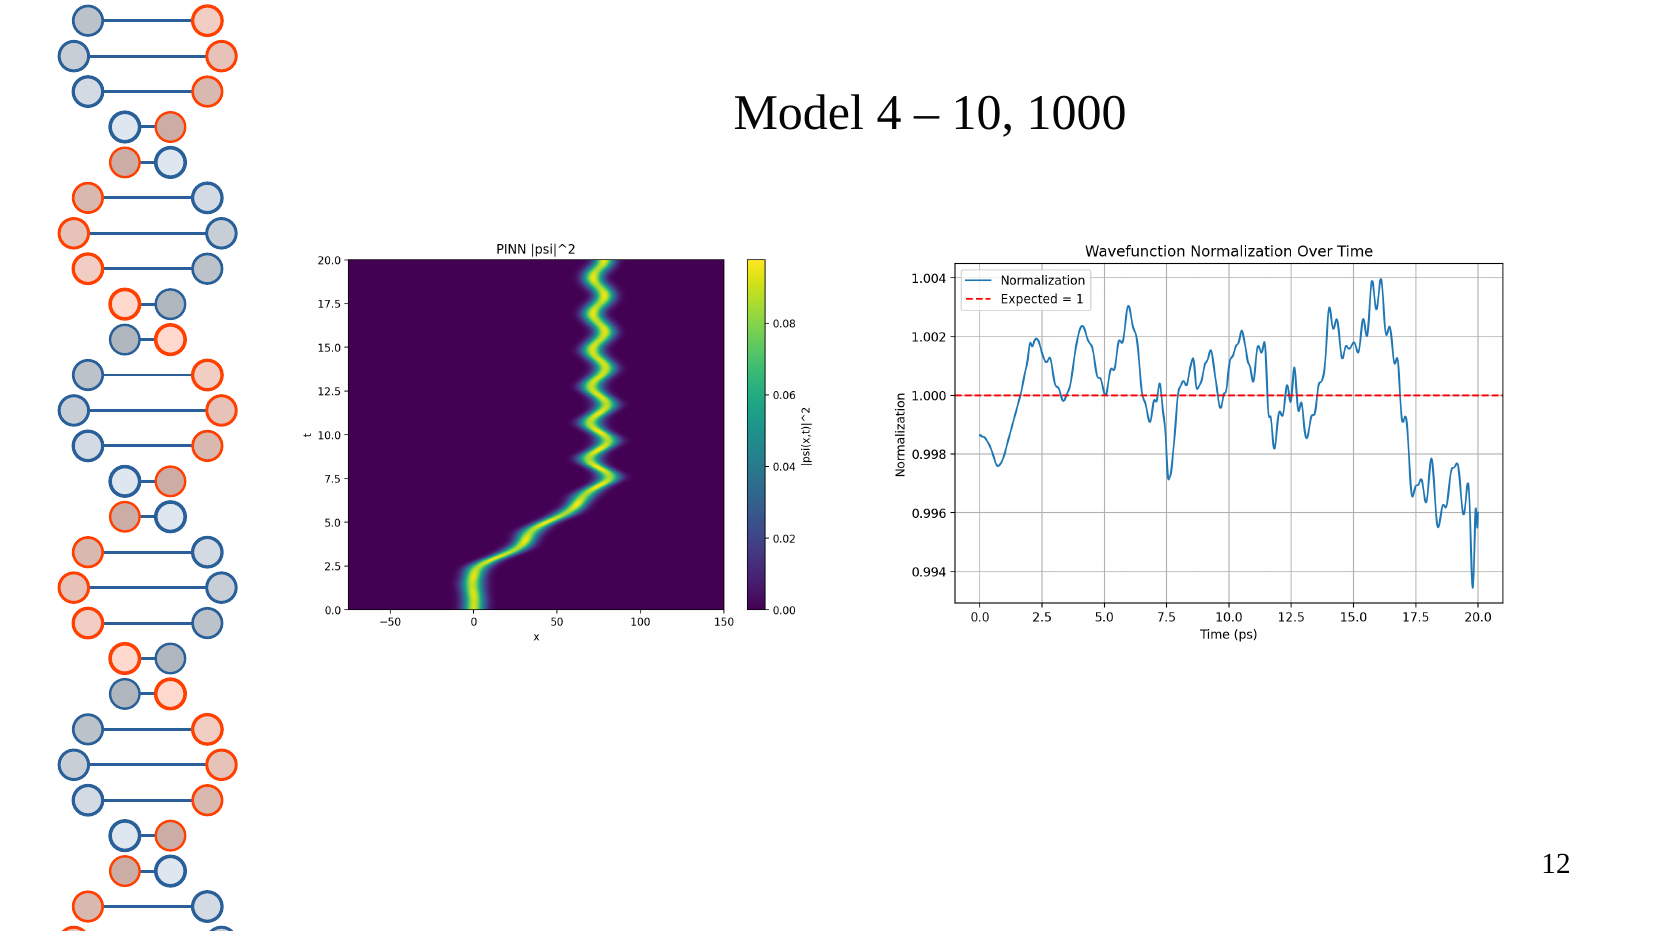

# Model 4 – 10, 1000
12